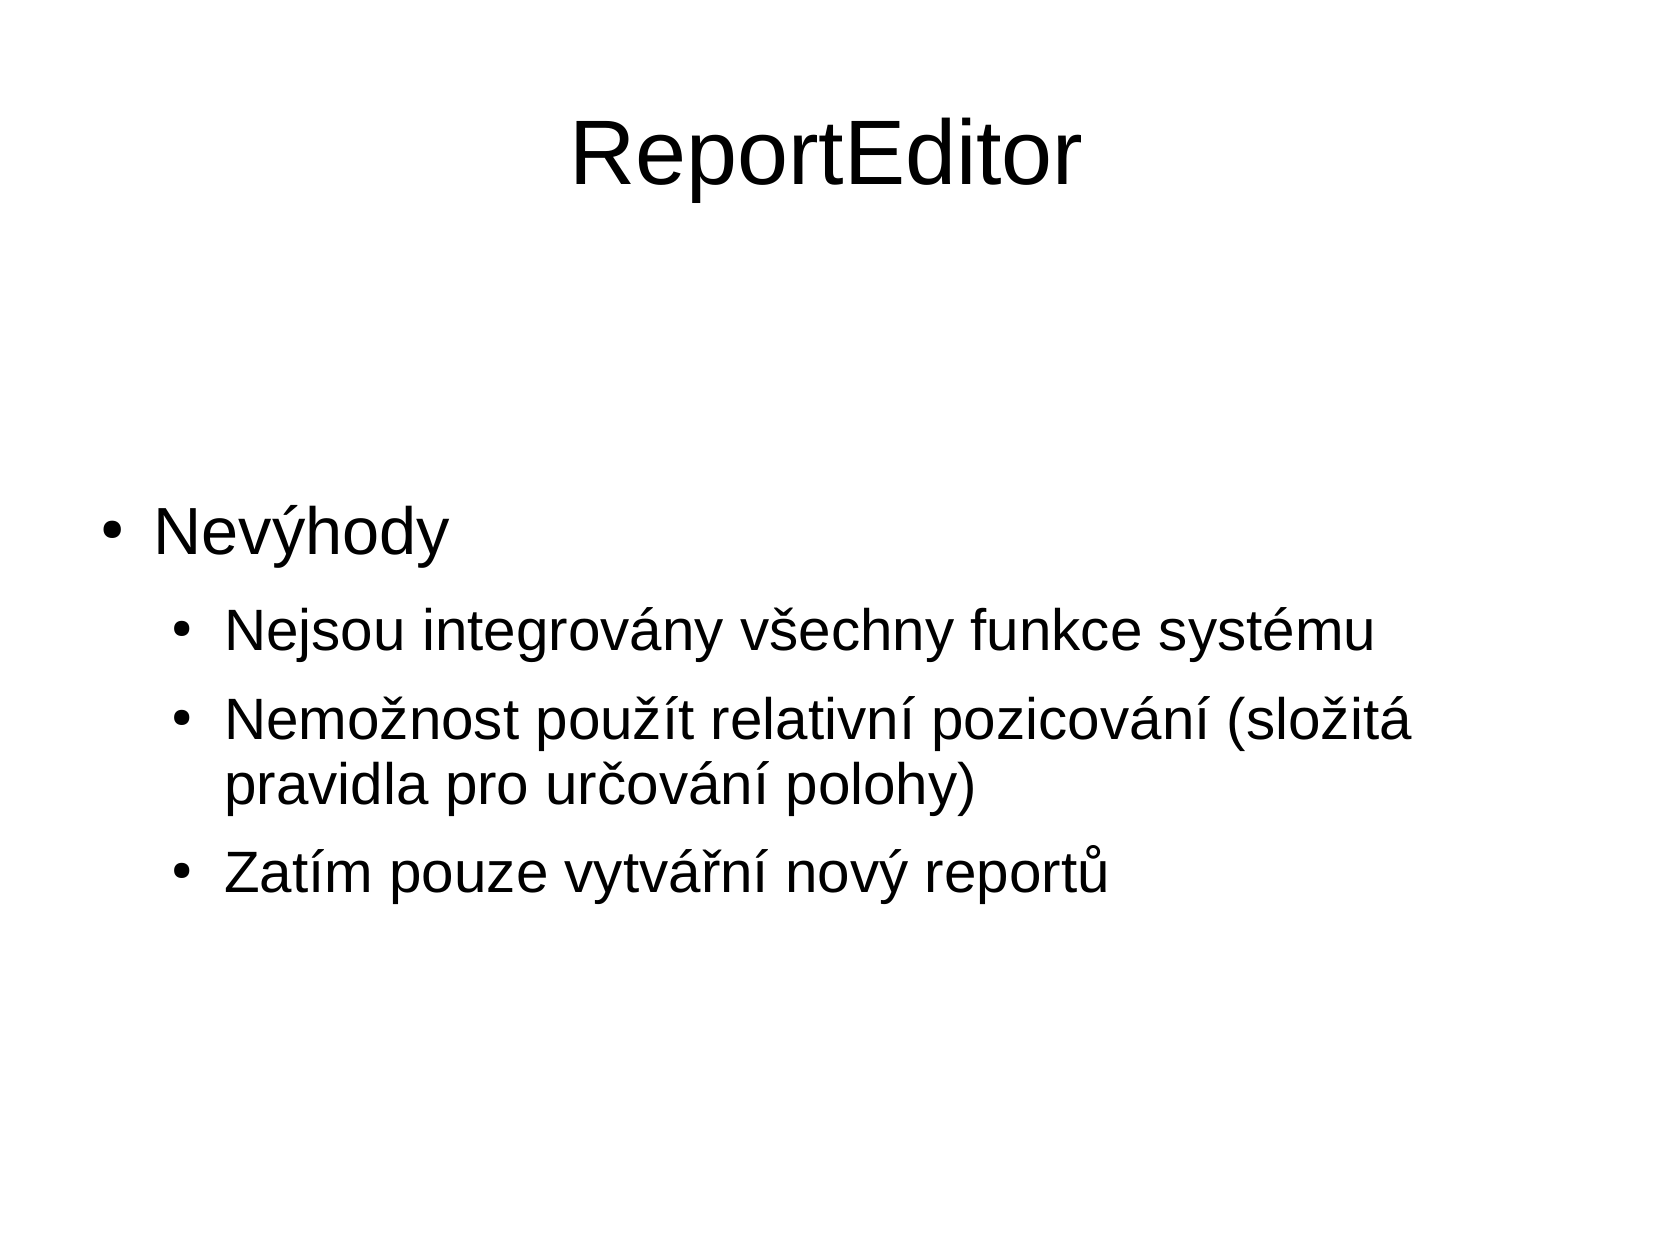

# ReportEditor
Nevýhody
Nejsou integrovány všechny funkce systému
Nemožnost použít relativní pozicování (složitá pravidla pro určování polohy)
Zatím pouze vytvářní nový reportů